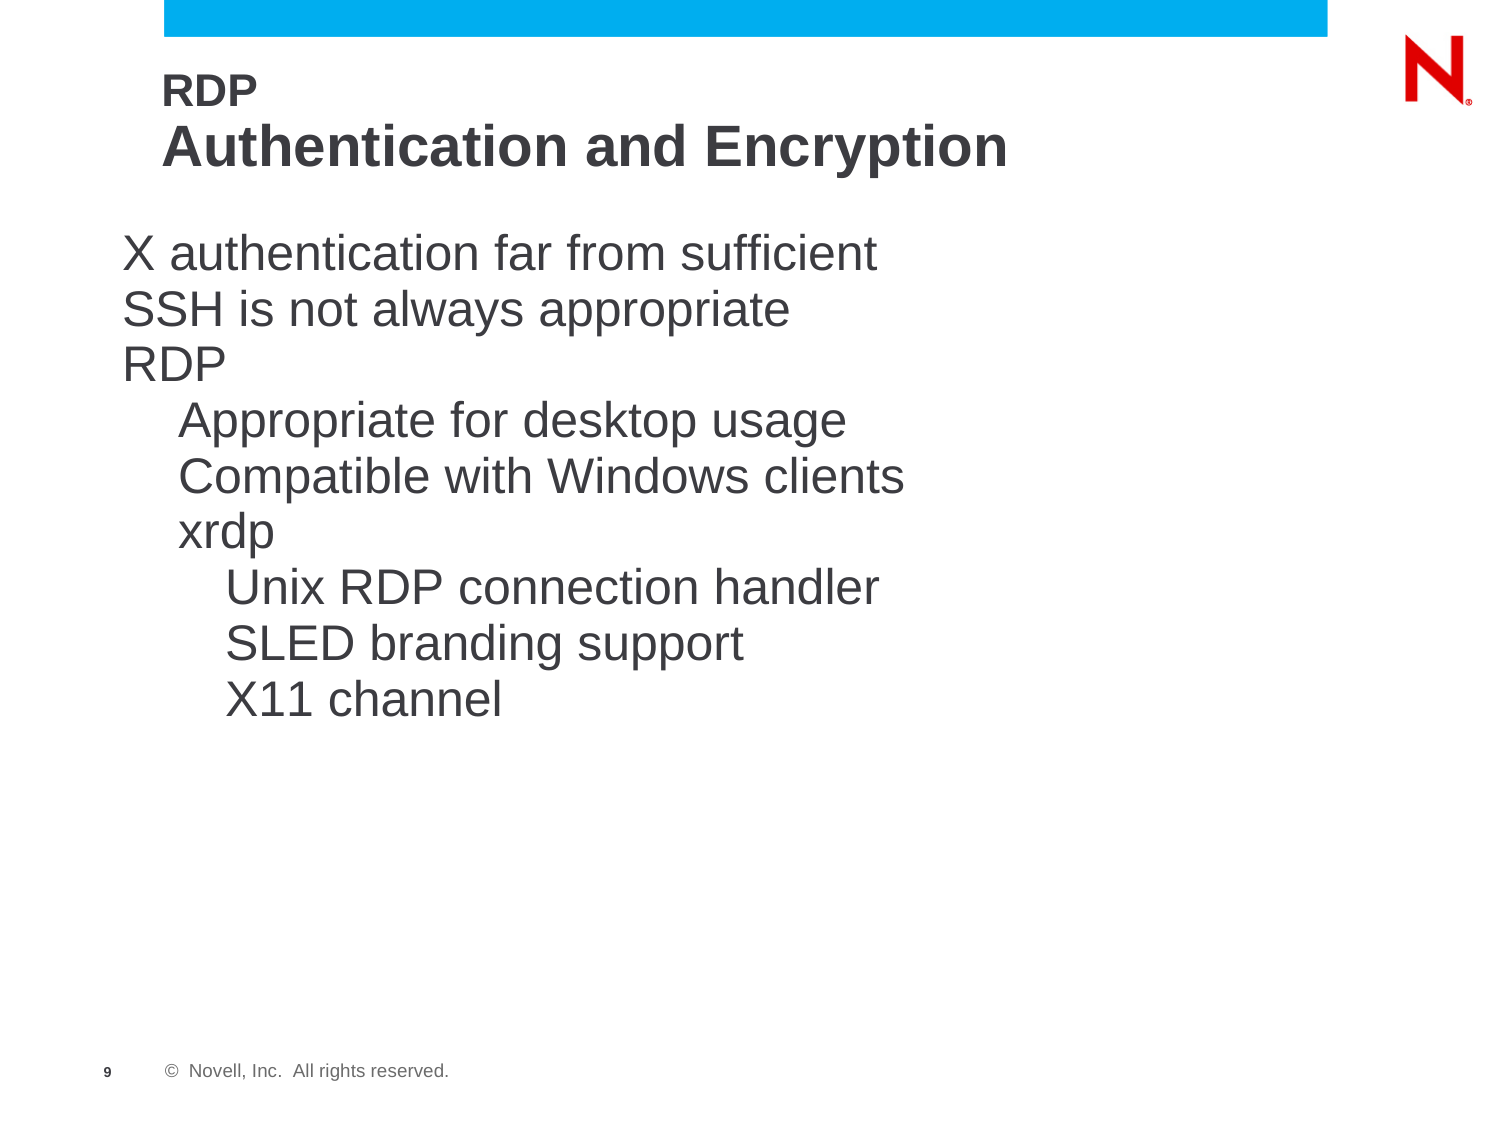

# RDP Authentication and Encryption
X authentication far from sufficient
SSH is not always appropriate
RDP
Appropriate for desktop usage
Compatible with Windows clients
xrdp
Unix RDP connection handler
SLED branding support
X11 channel